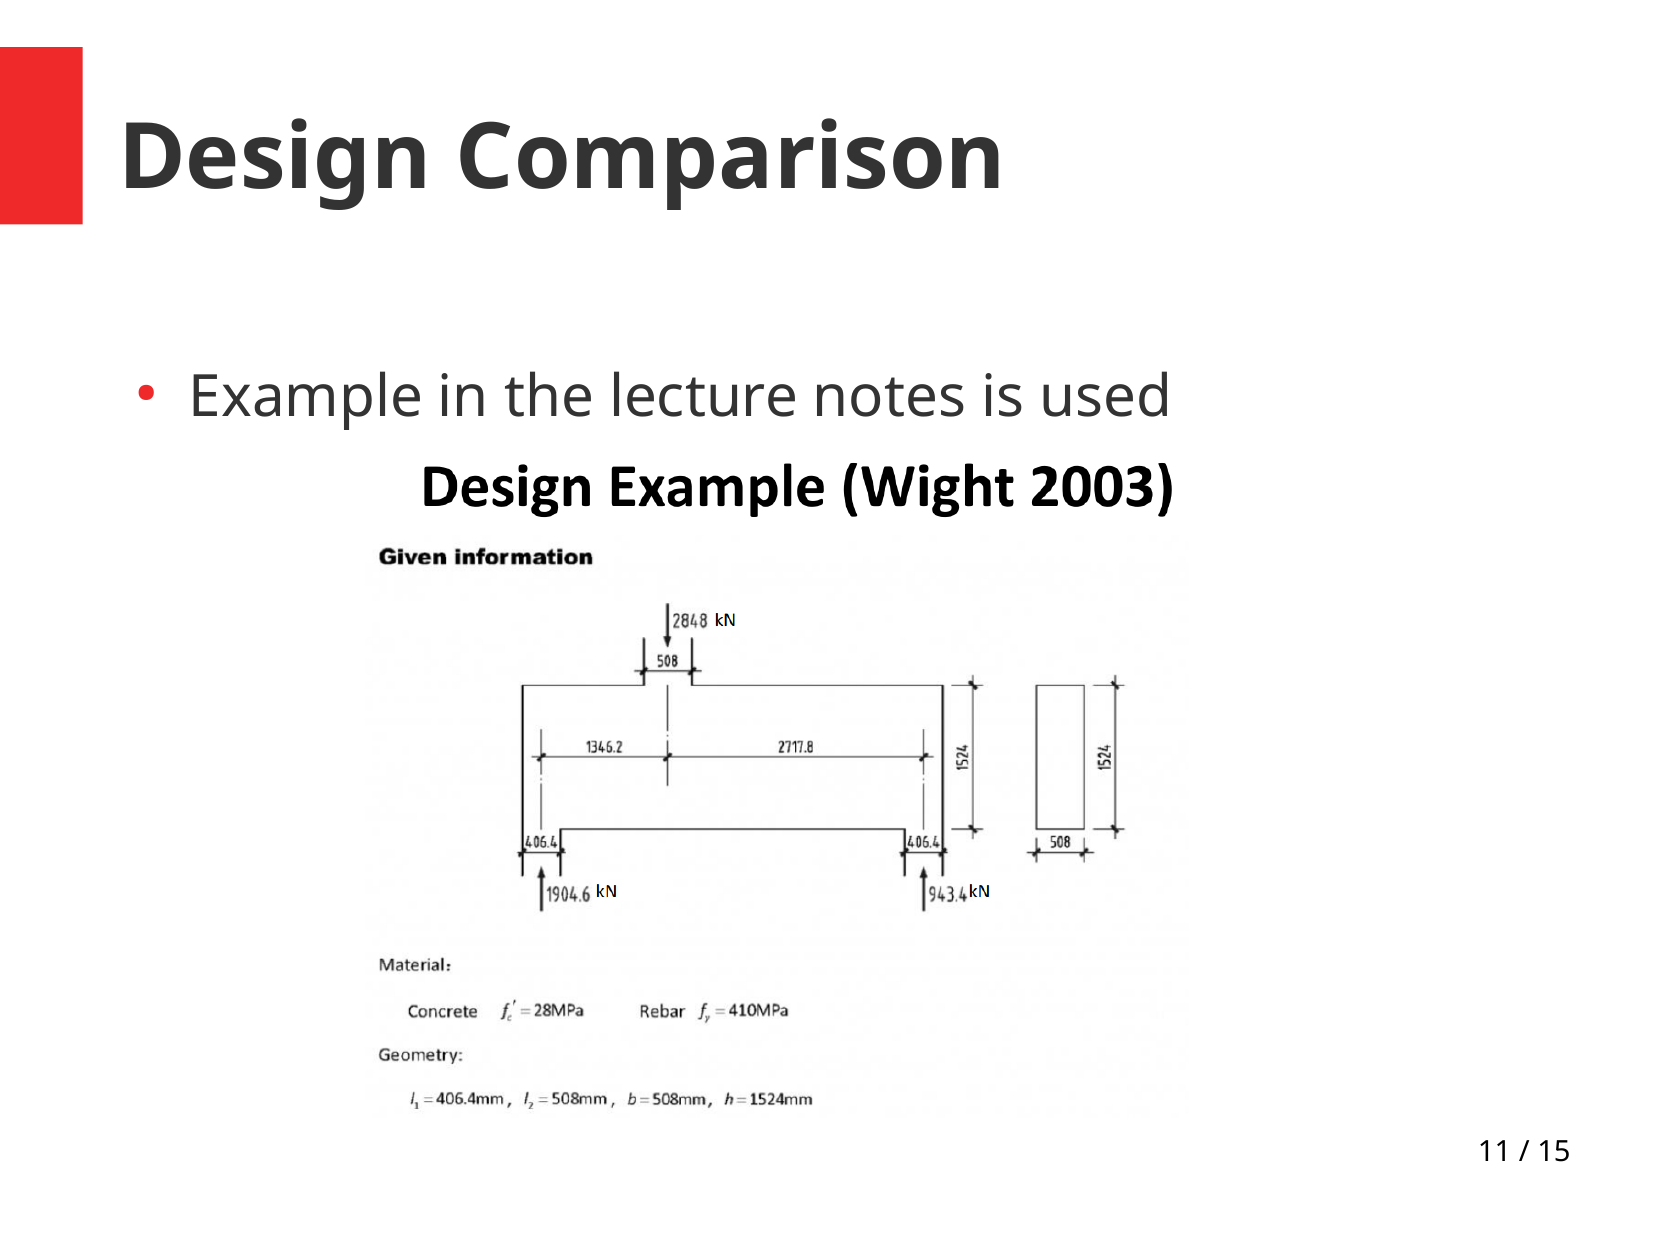

# Design Comparison
Example in the lecture notes is used
11